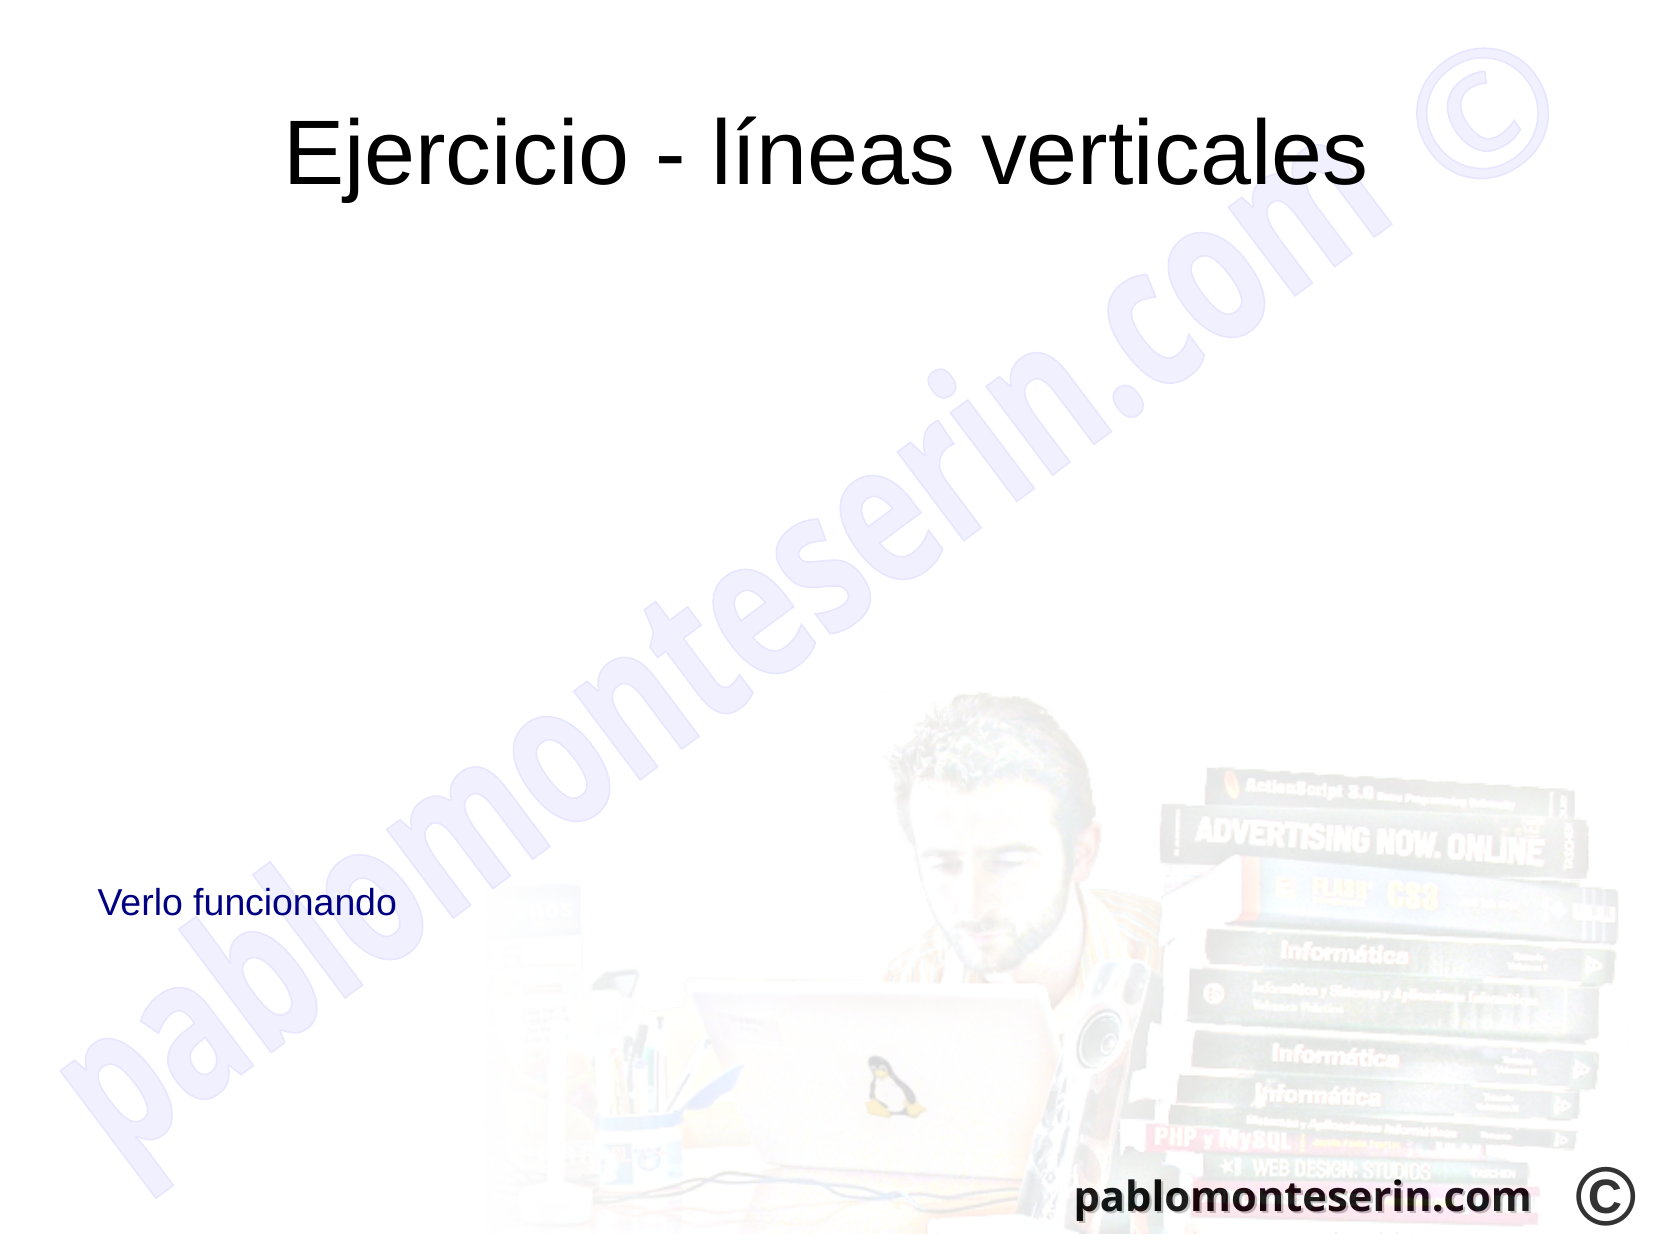

# Ejercicio - líneas verticales
Verlo funcionando